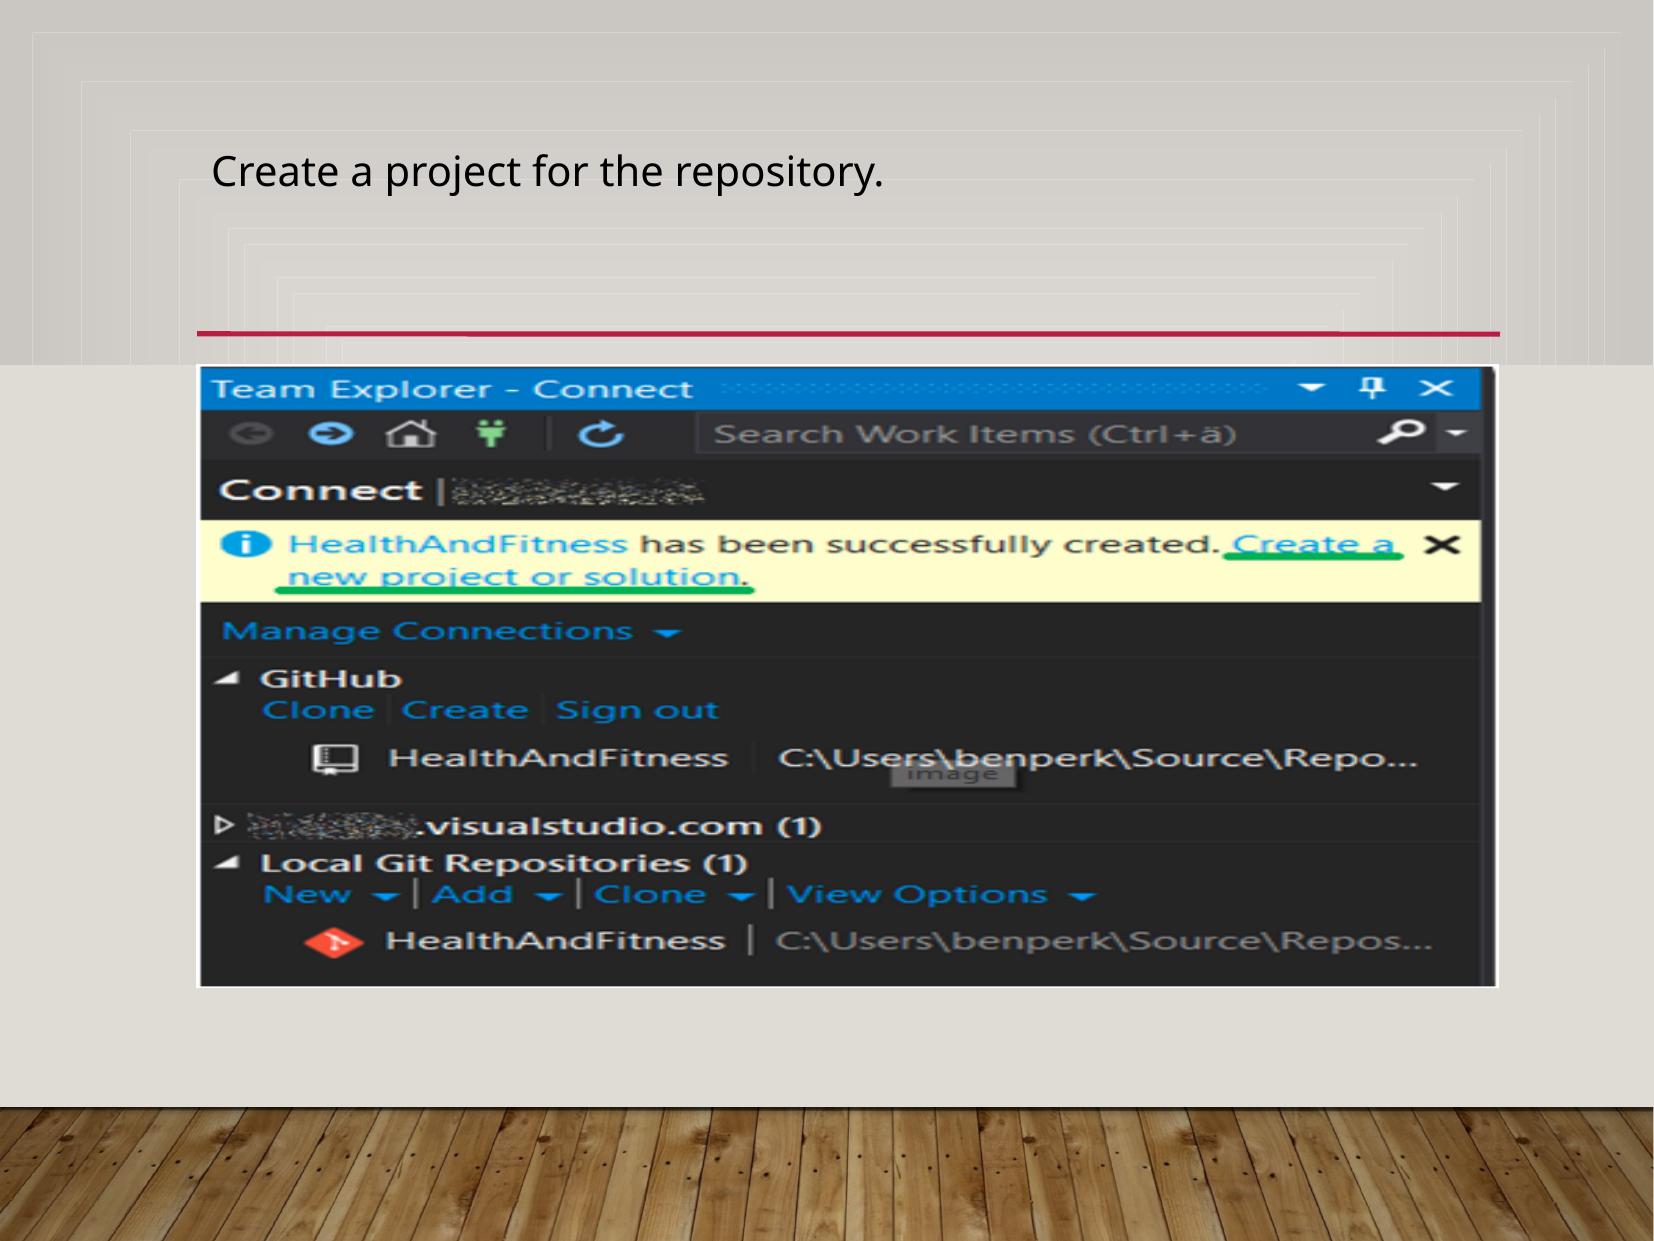

# Create a project for the repository.